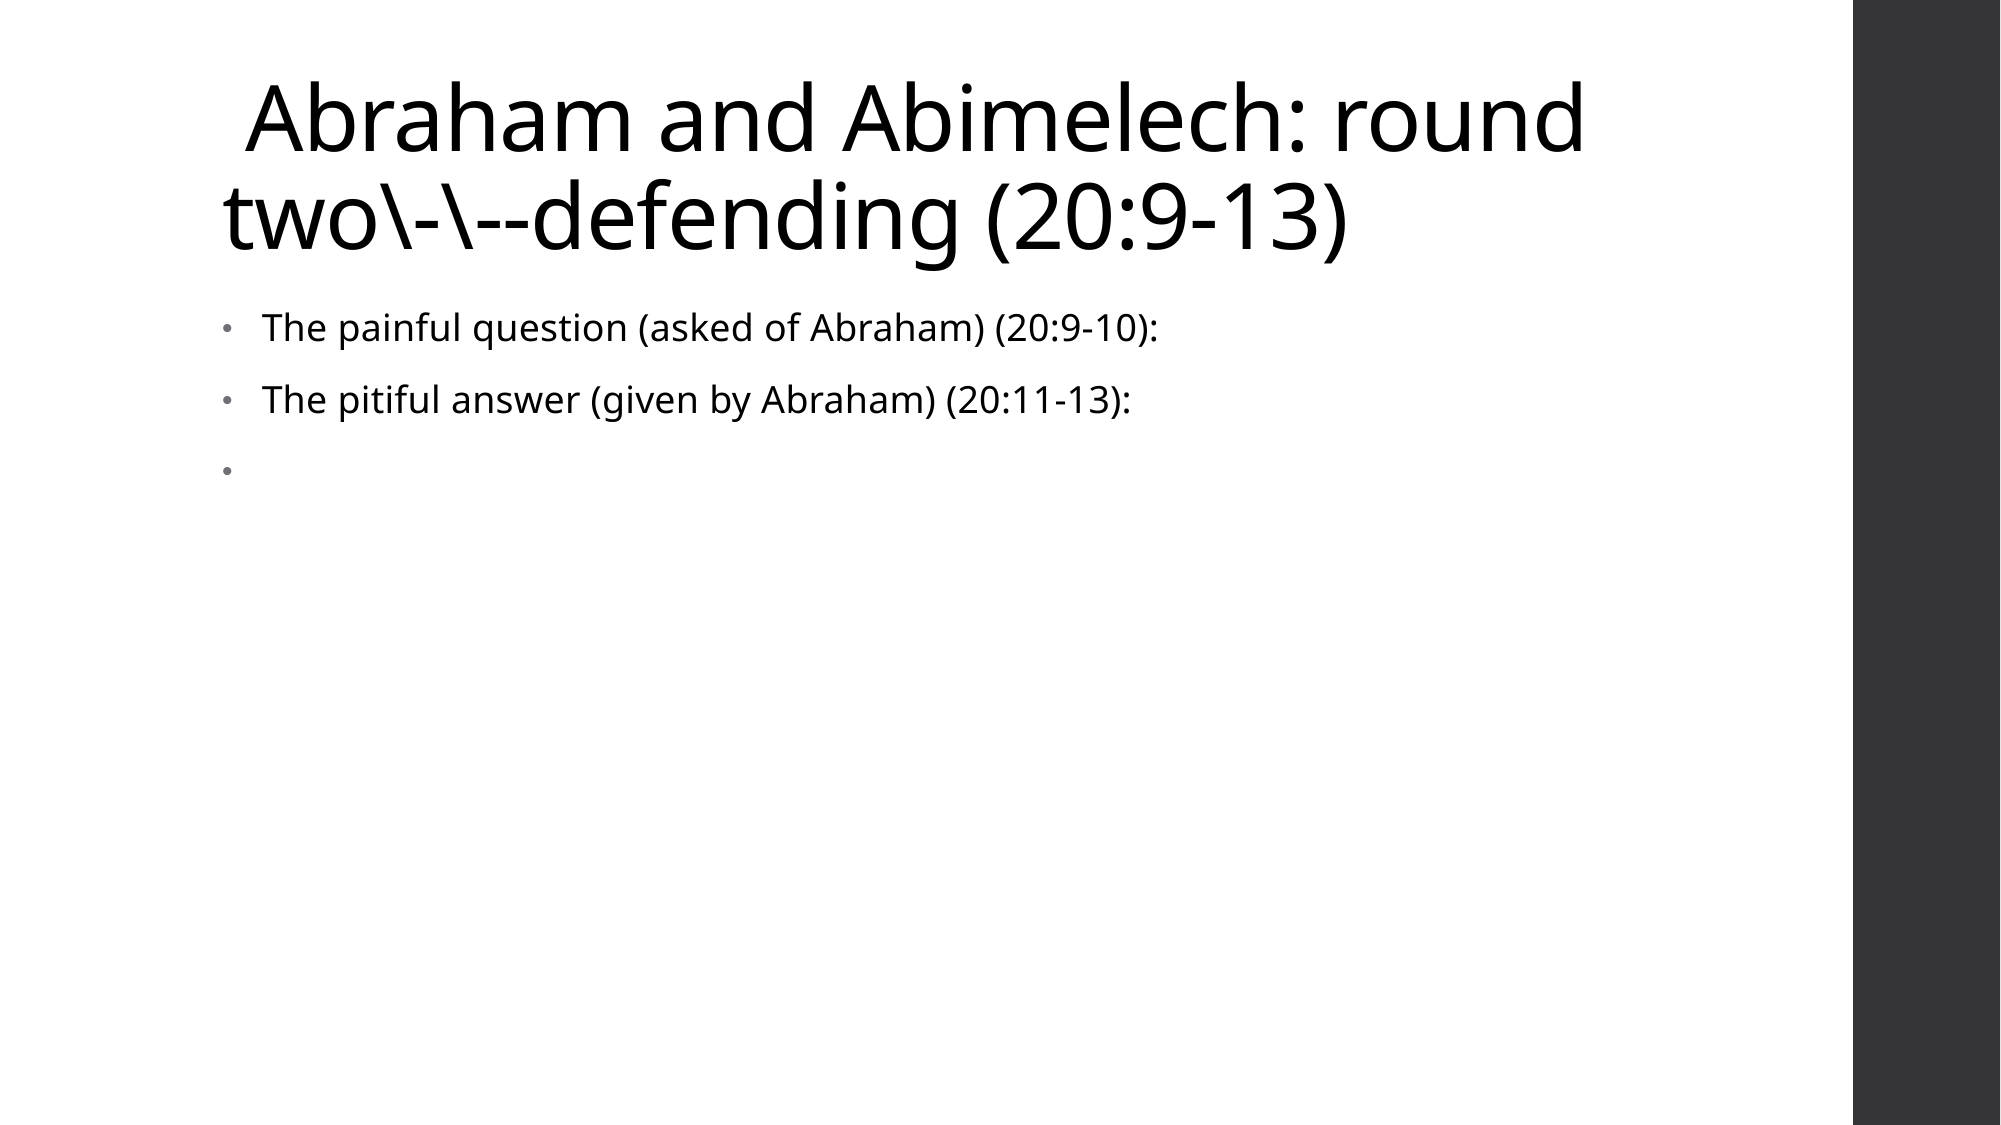

# Abraham and Abimelech: round two\-\--defending (20:9-13)
 The painful question (asked of Abraham) (20:9-10):
 The pitiful answer (given by Abraham) (20:11-13):